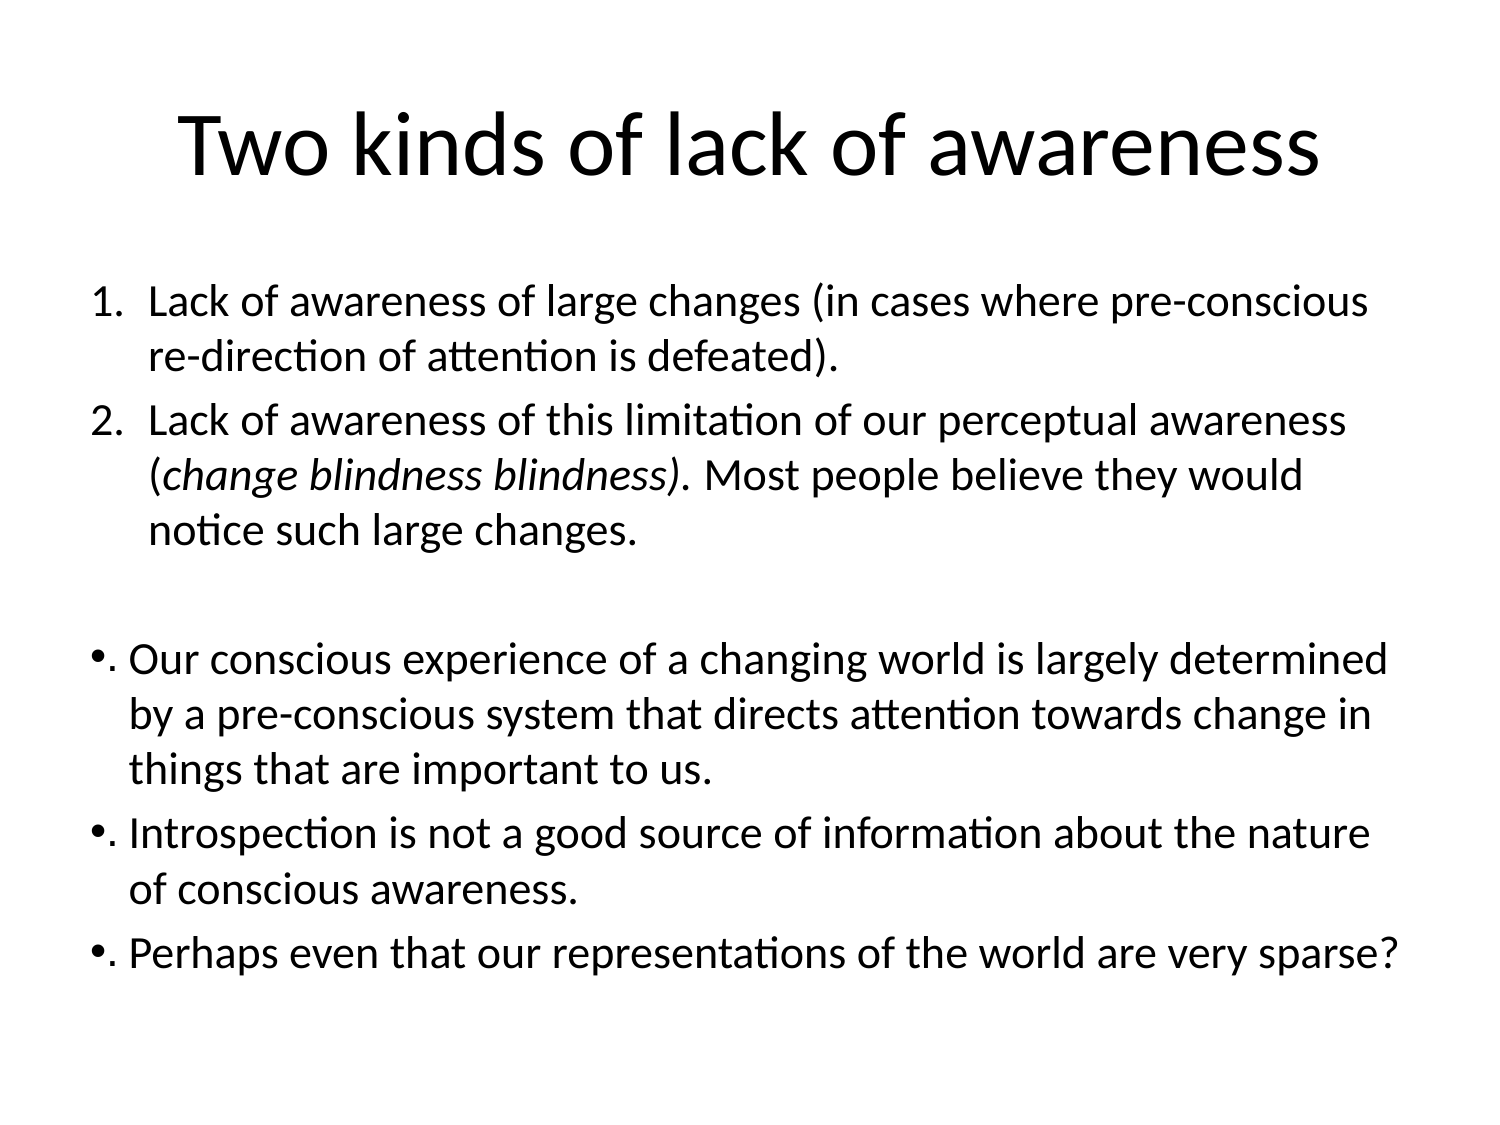

# Two kinds of lack of awareness
Lack of awareness of large changes (in cases where pre-conscious re-direction of attention is defeated).
Lack of awareness of this limitation of our perceptual awareness (change blindness blindness). Most people believe they would notice such large changes.
Our conscious experience of a changing world is largely determined by a pre-conscious system that directs attention towards change in things that are important to us.
Introspection is not a good source of information about the nature of conscious awareness.
Perhaps even that our representations of the world are very sparse?